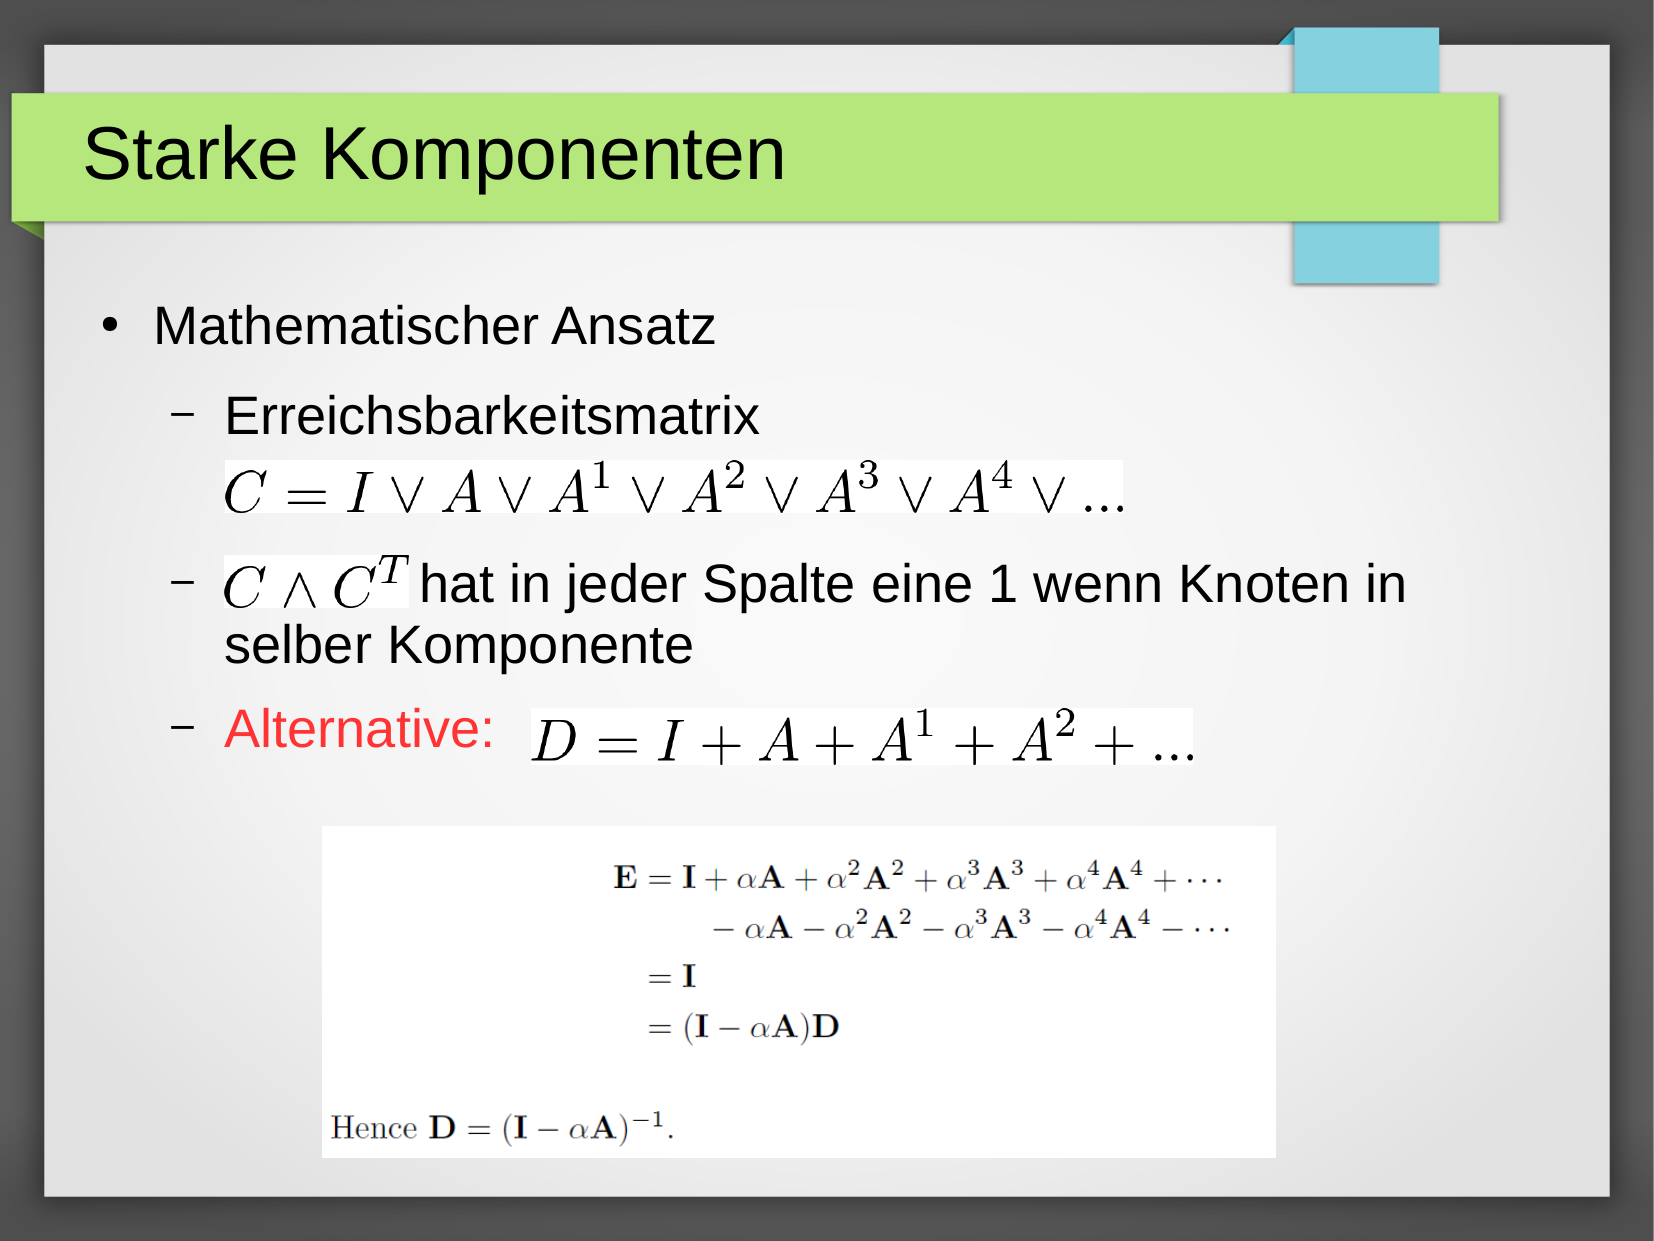

# Starke Komponenten
Mathematischer Ansatz
Erreichsbarkeitsmatrix
 hat in jeder Spalte eine 1 wenn Knoten in selber Komponente
Alternative: